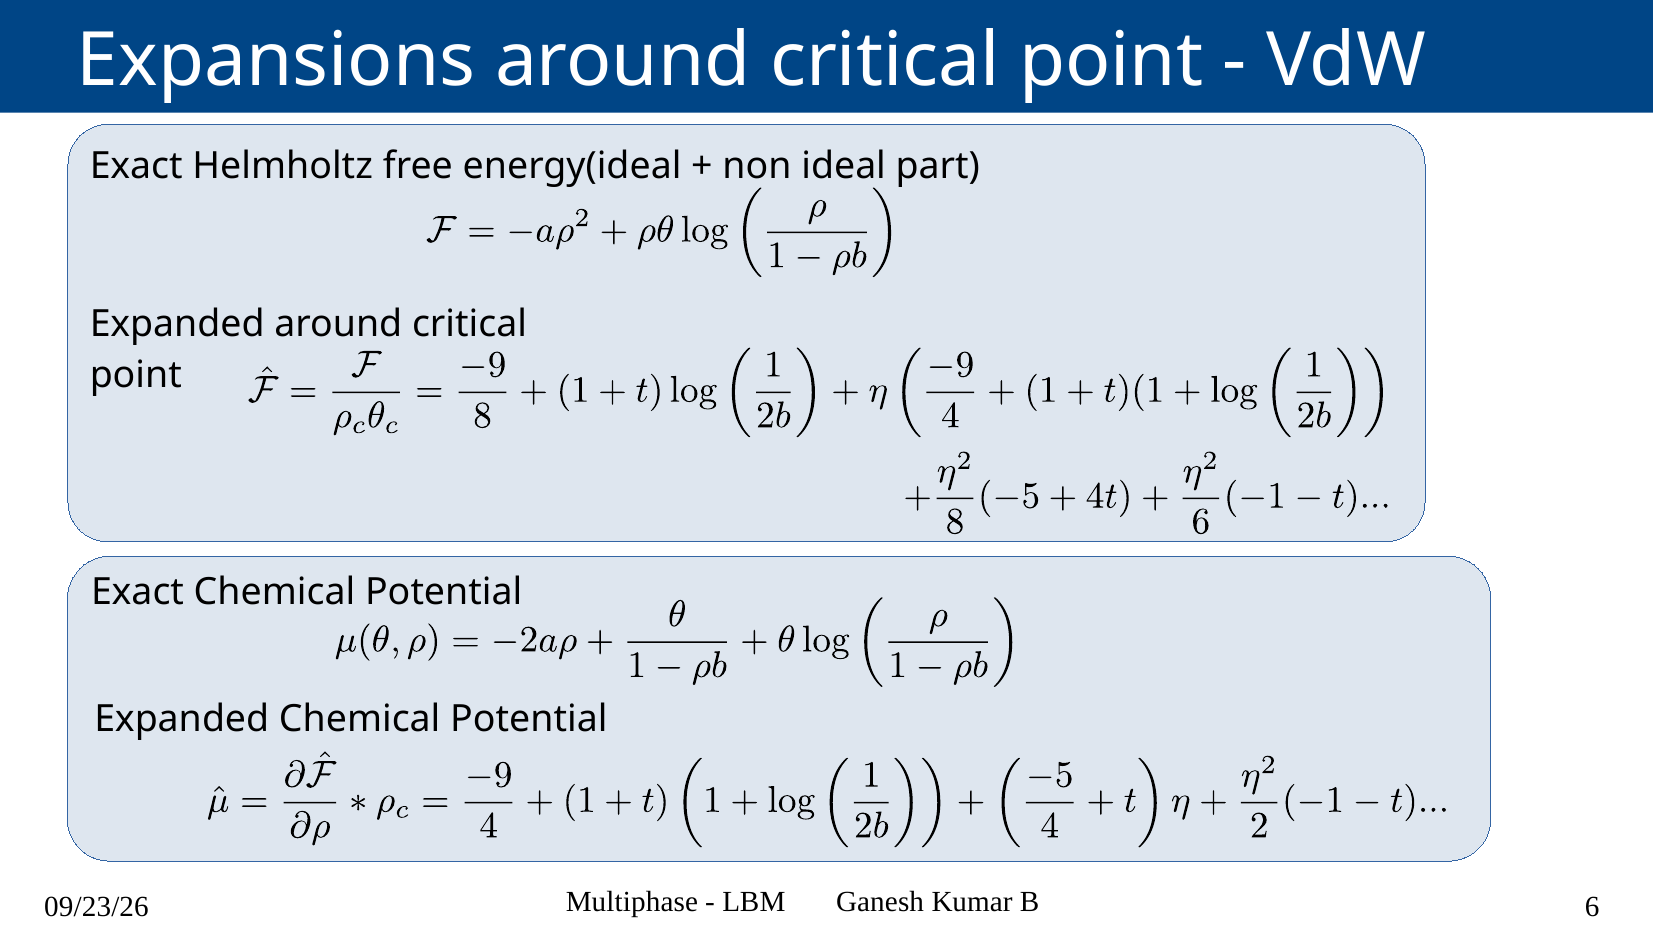

# Expansions around critical point - VdW
Exact Helmholtz free energy(ideal + non ideal part)
Expanded around critical point
Exact Chemical Potential
Expanded Chemical Potential
Multiphase - LBM Ganesh Kumar B
6